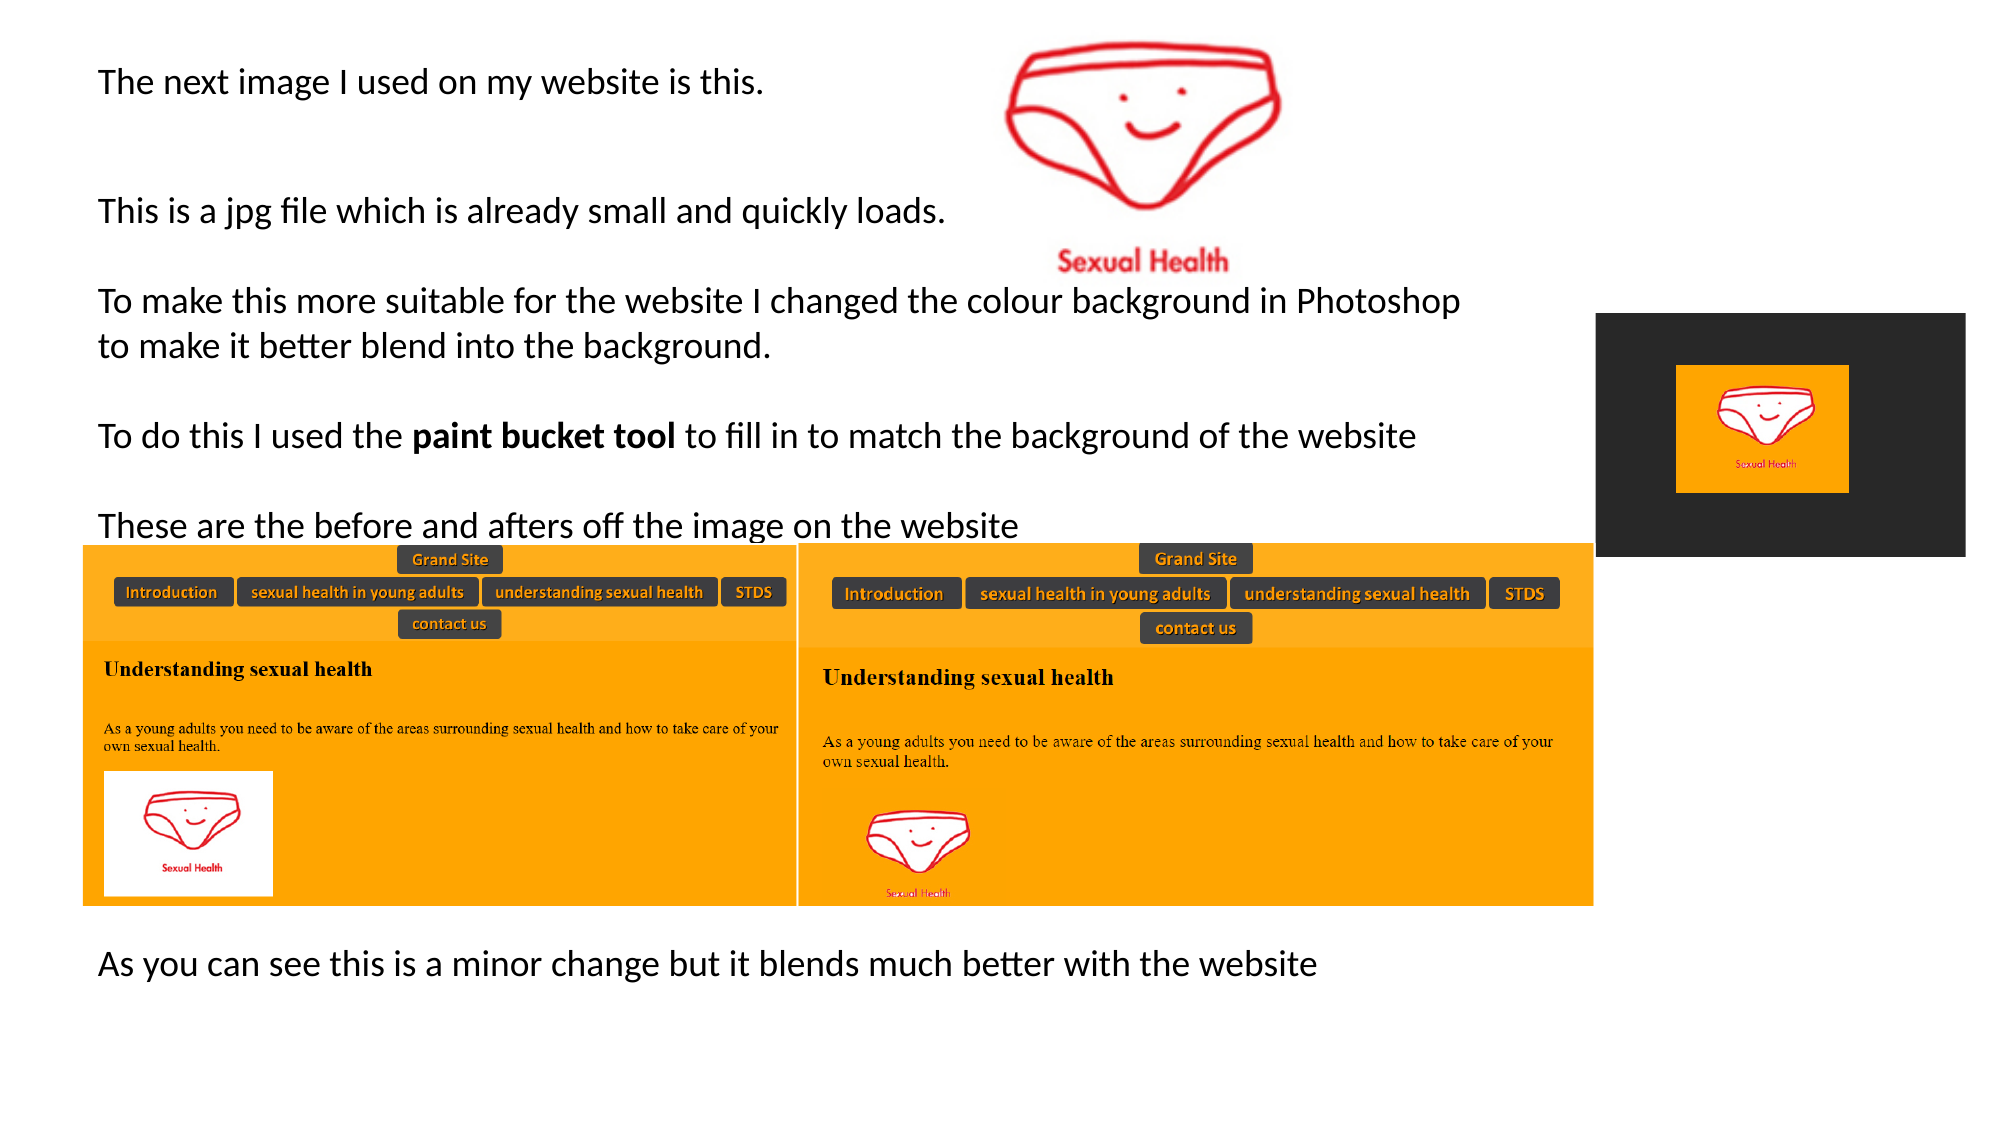

The next image I used on my website is this.
This is a jpg file which is already small and quickly loads.
To make this more suitable for the website I changed the colour background in Photoshop to make it better blend into the background.
To do this I used the paint bucket tool to fill in to match the background of the website
These are the before and afters off the image on the website
As you can see this is a minor change but it blends much better with the website